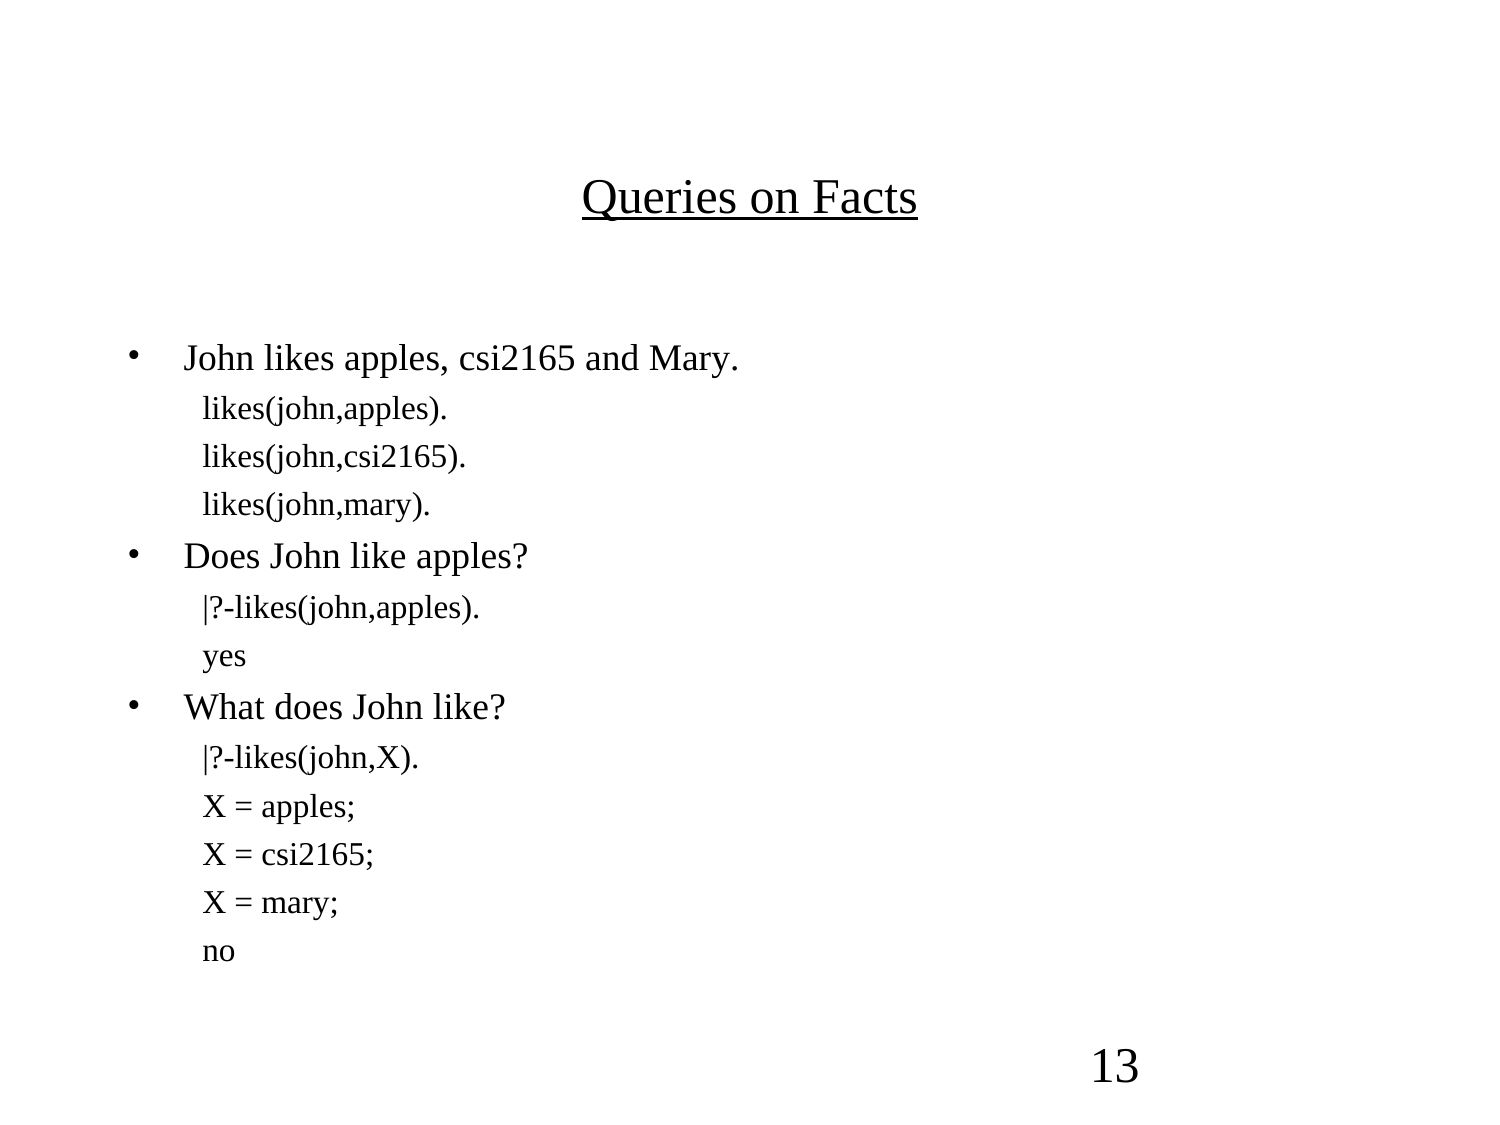

# Queries on Facts
John likes apples, csi2165 and Mary.
likes(john,apples).
likes(john,csi2165).
likes(john,mary).
Does John like apples?
|?-likes(john,apples).
yes
What does John like?
|?-likes(john,X).
X = apples;
X = csi2165;
X = mary;
no
13